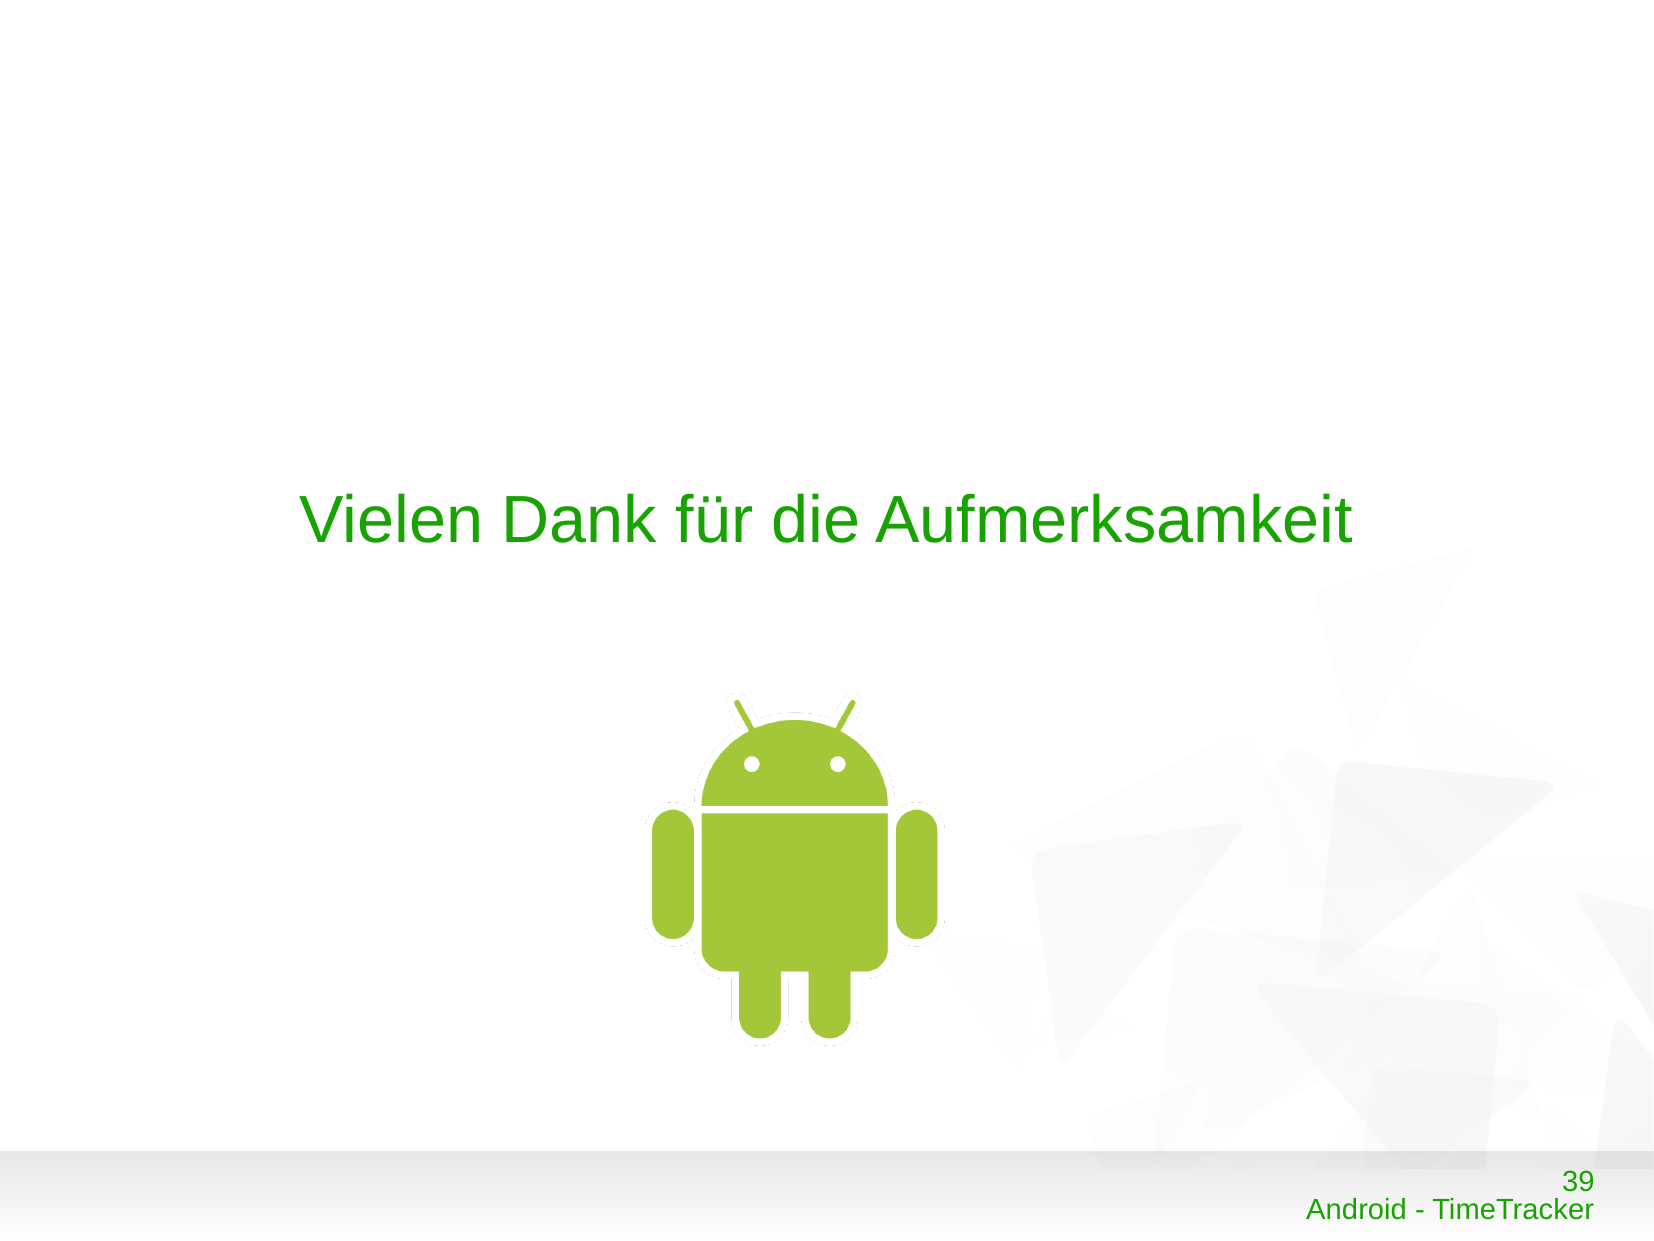

# Vielen Dank für die Aufmerksamkeit
39
Android - TimeTracker